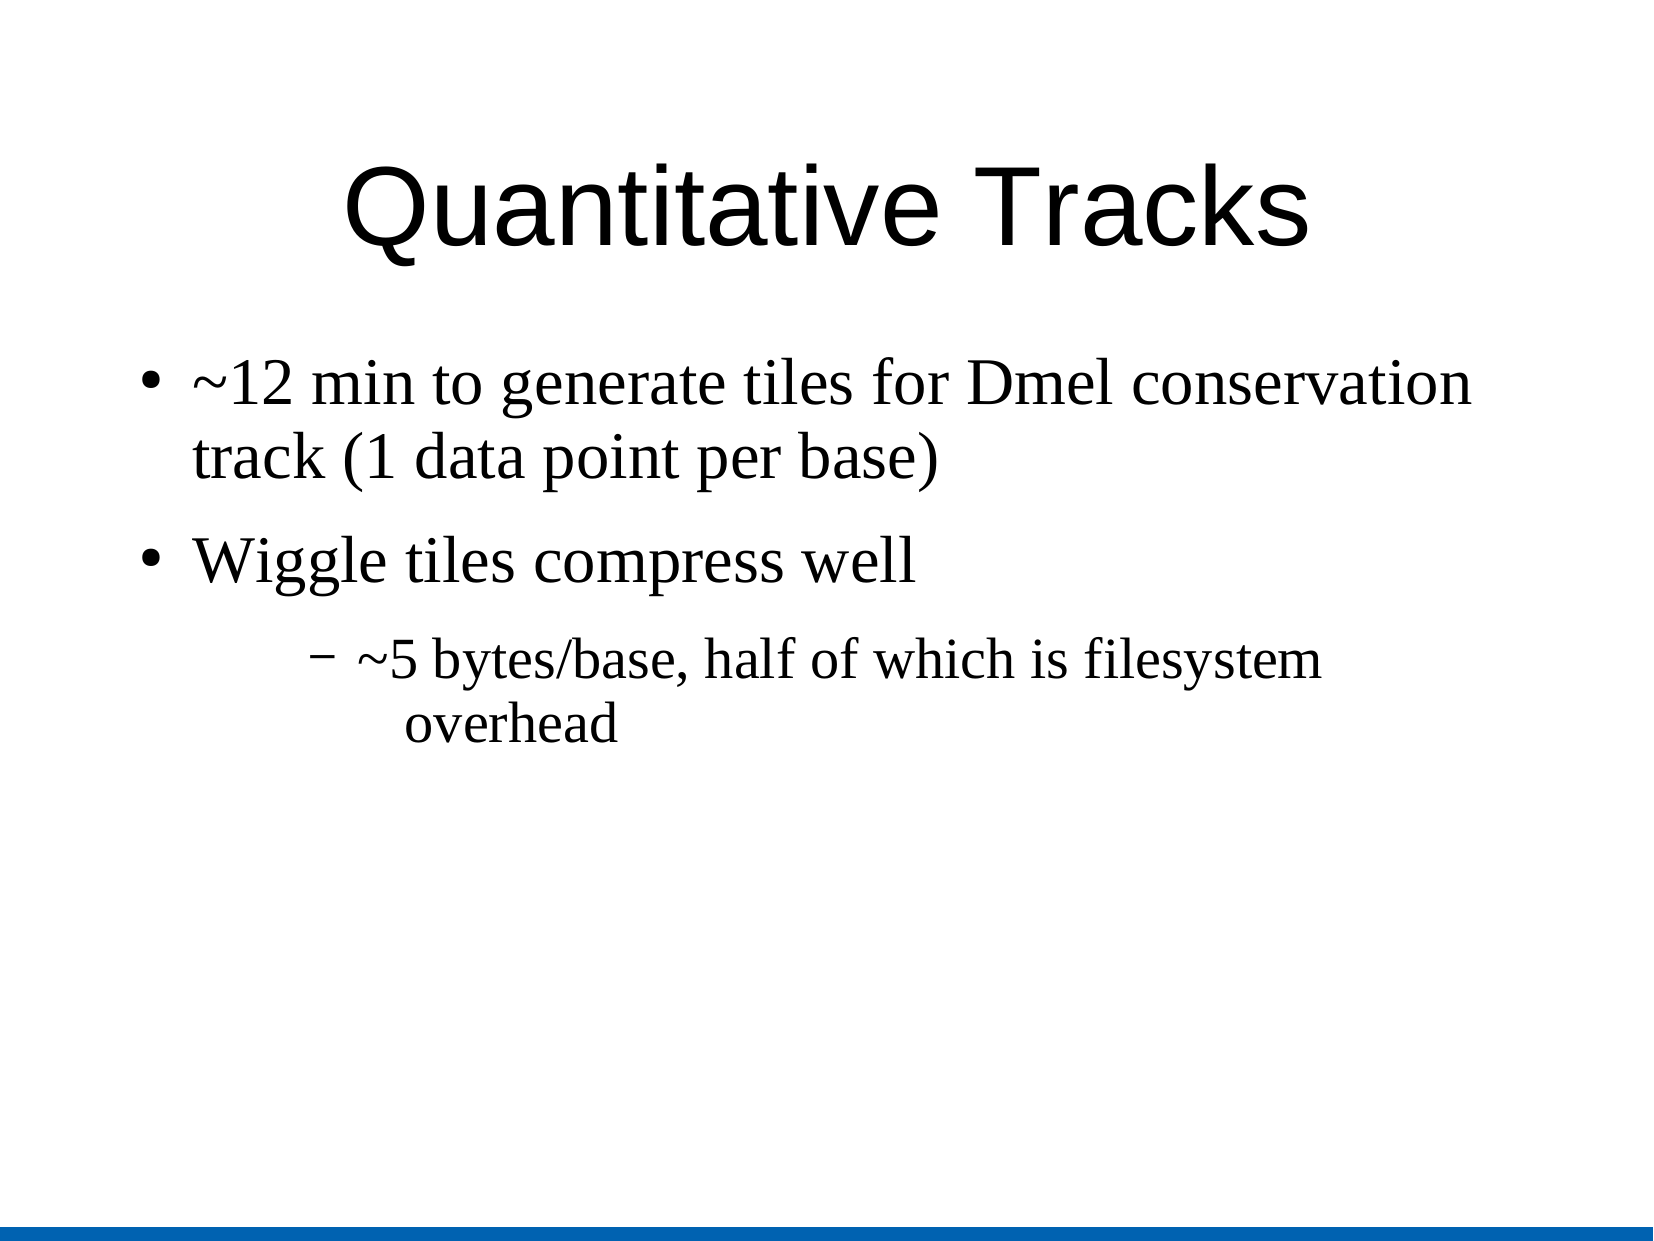

# Quantitative Tracks
~12 min to generate tiles for Dmel conservation track (1 data point per base)
Wiggle tiles compress well
~5 bytes/base, half of which is filesystem overhead